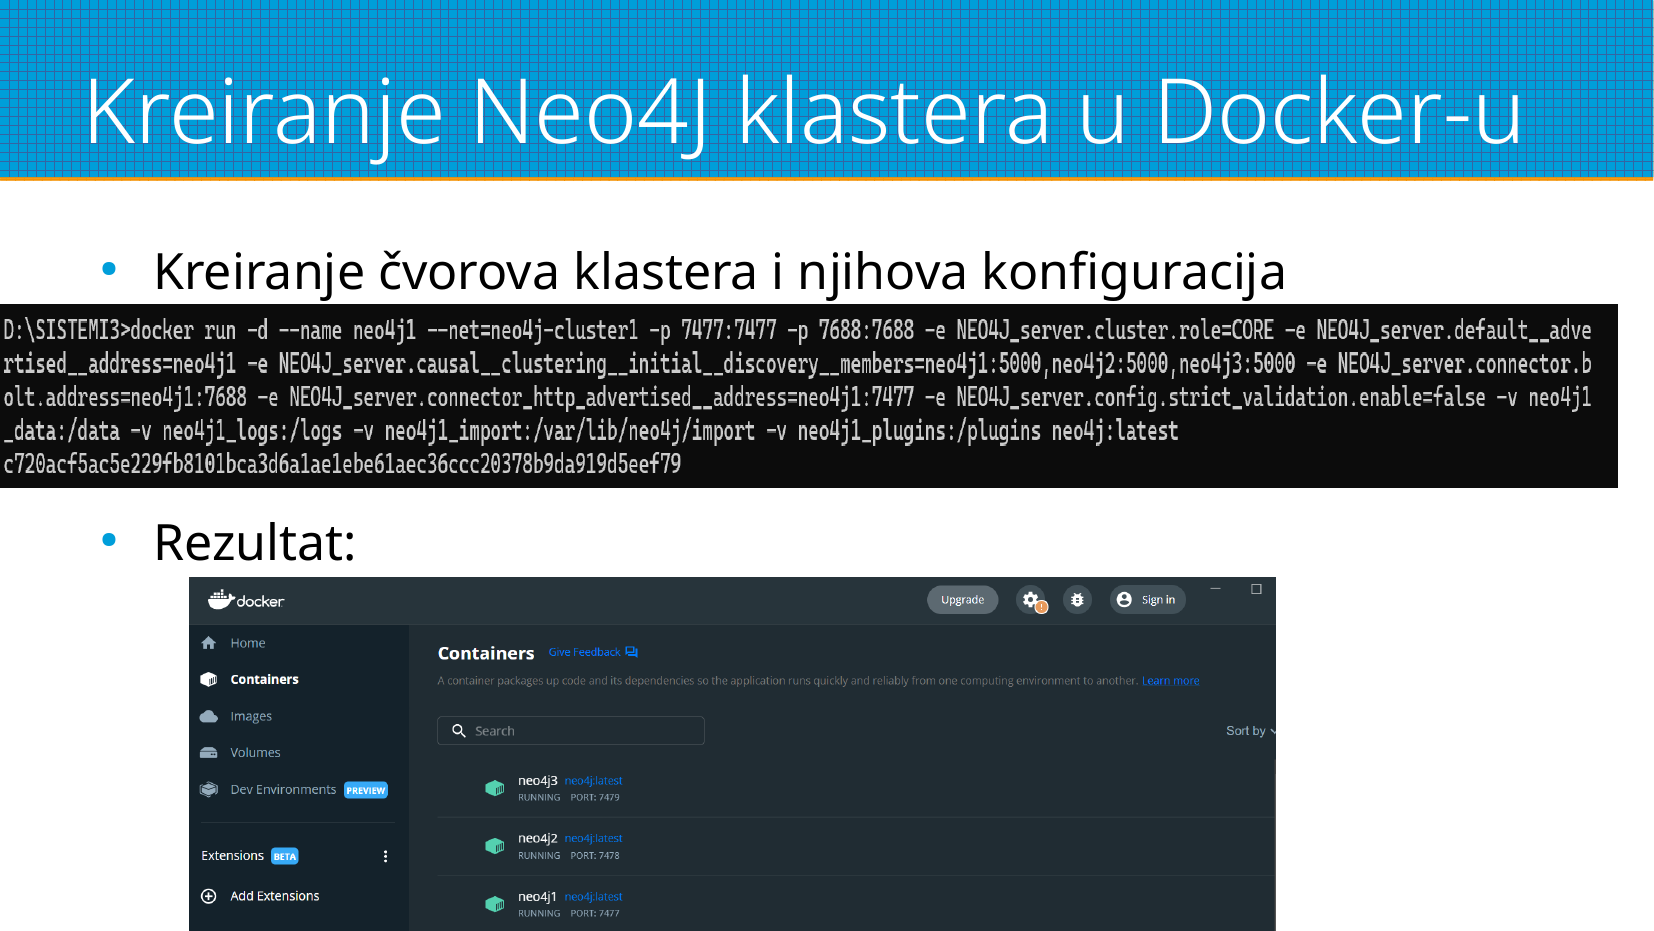

# Kreiranje Neo4J klastera u Docker-u
Kreiranje čvorova klastera i njihova konfiguracija
Rezultat: